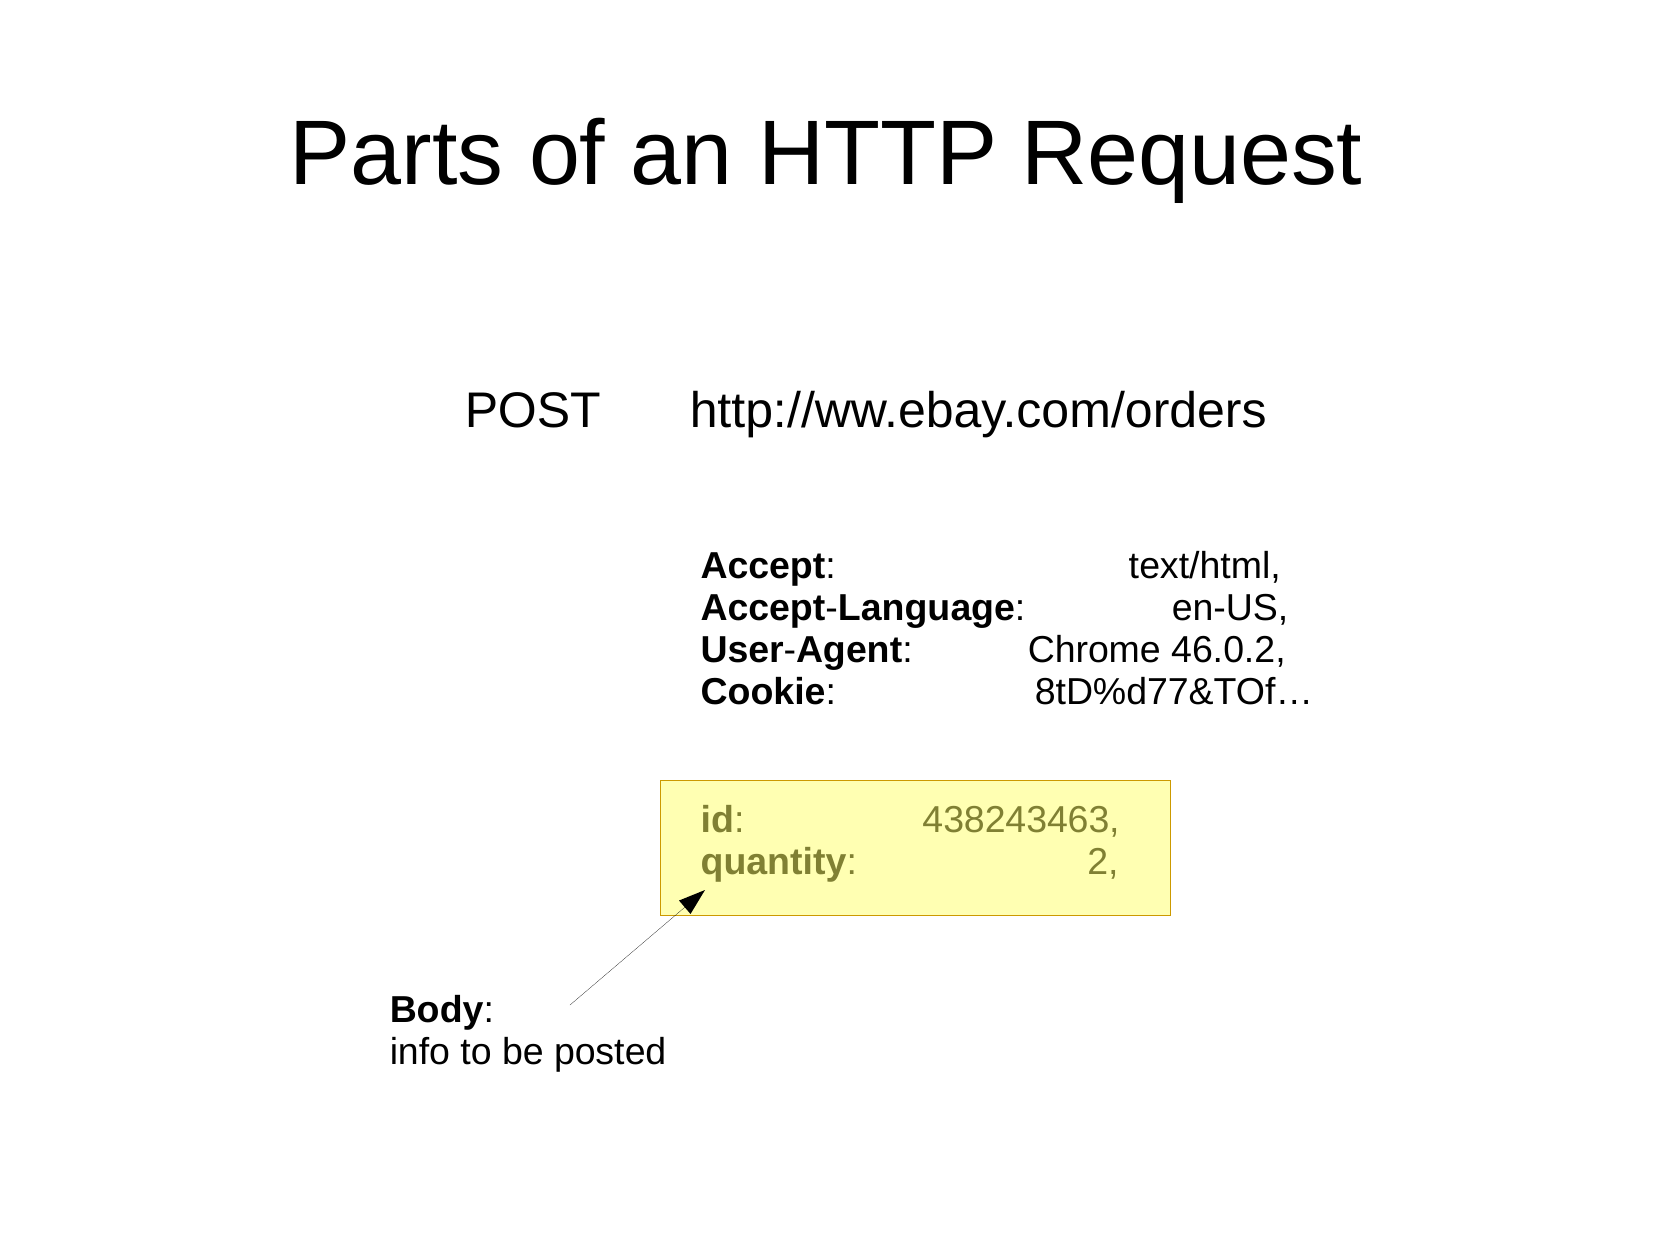

# Parts of an HTTP Request
POST
http://ww.ebay.com/orders
Accept: text/html,
Accept-Language: en-US,
User-Agent: Chrome 46.0.2,
Cookie: 8tD%d77&TOf…
id: 438243463,
quantity: 2,
Body:
info to be posted